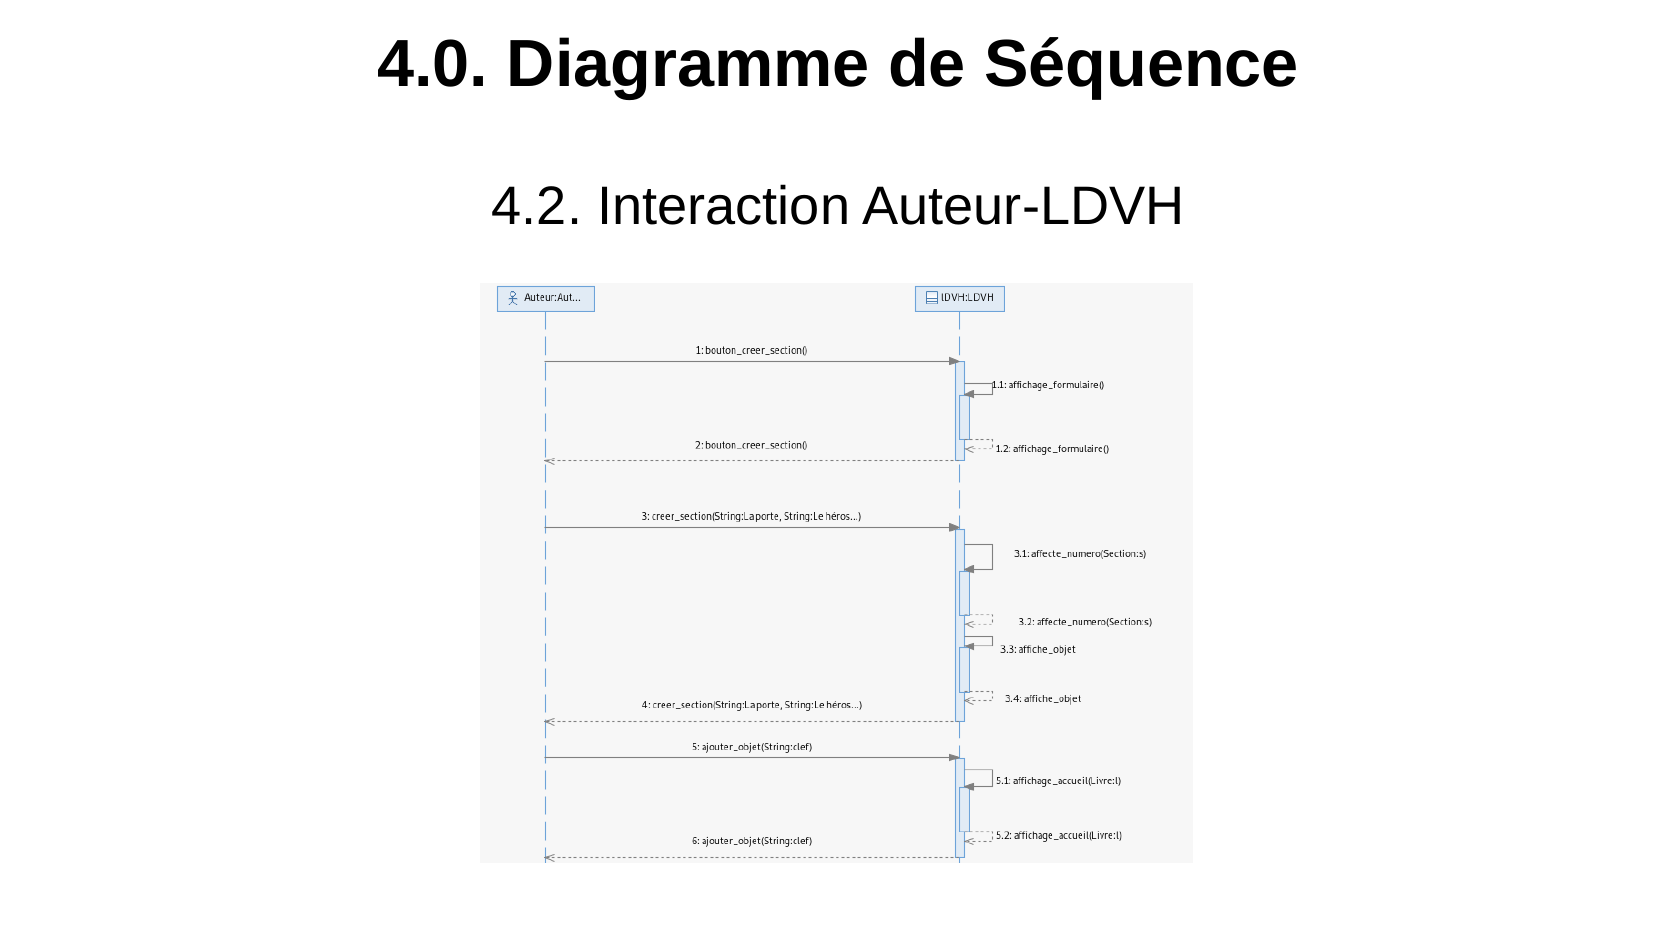

# 4.0. Diagramme de Séquence 4.2. Interaction Auteur-LDVH